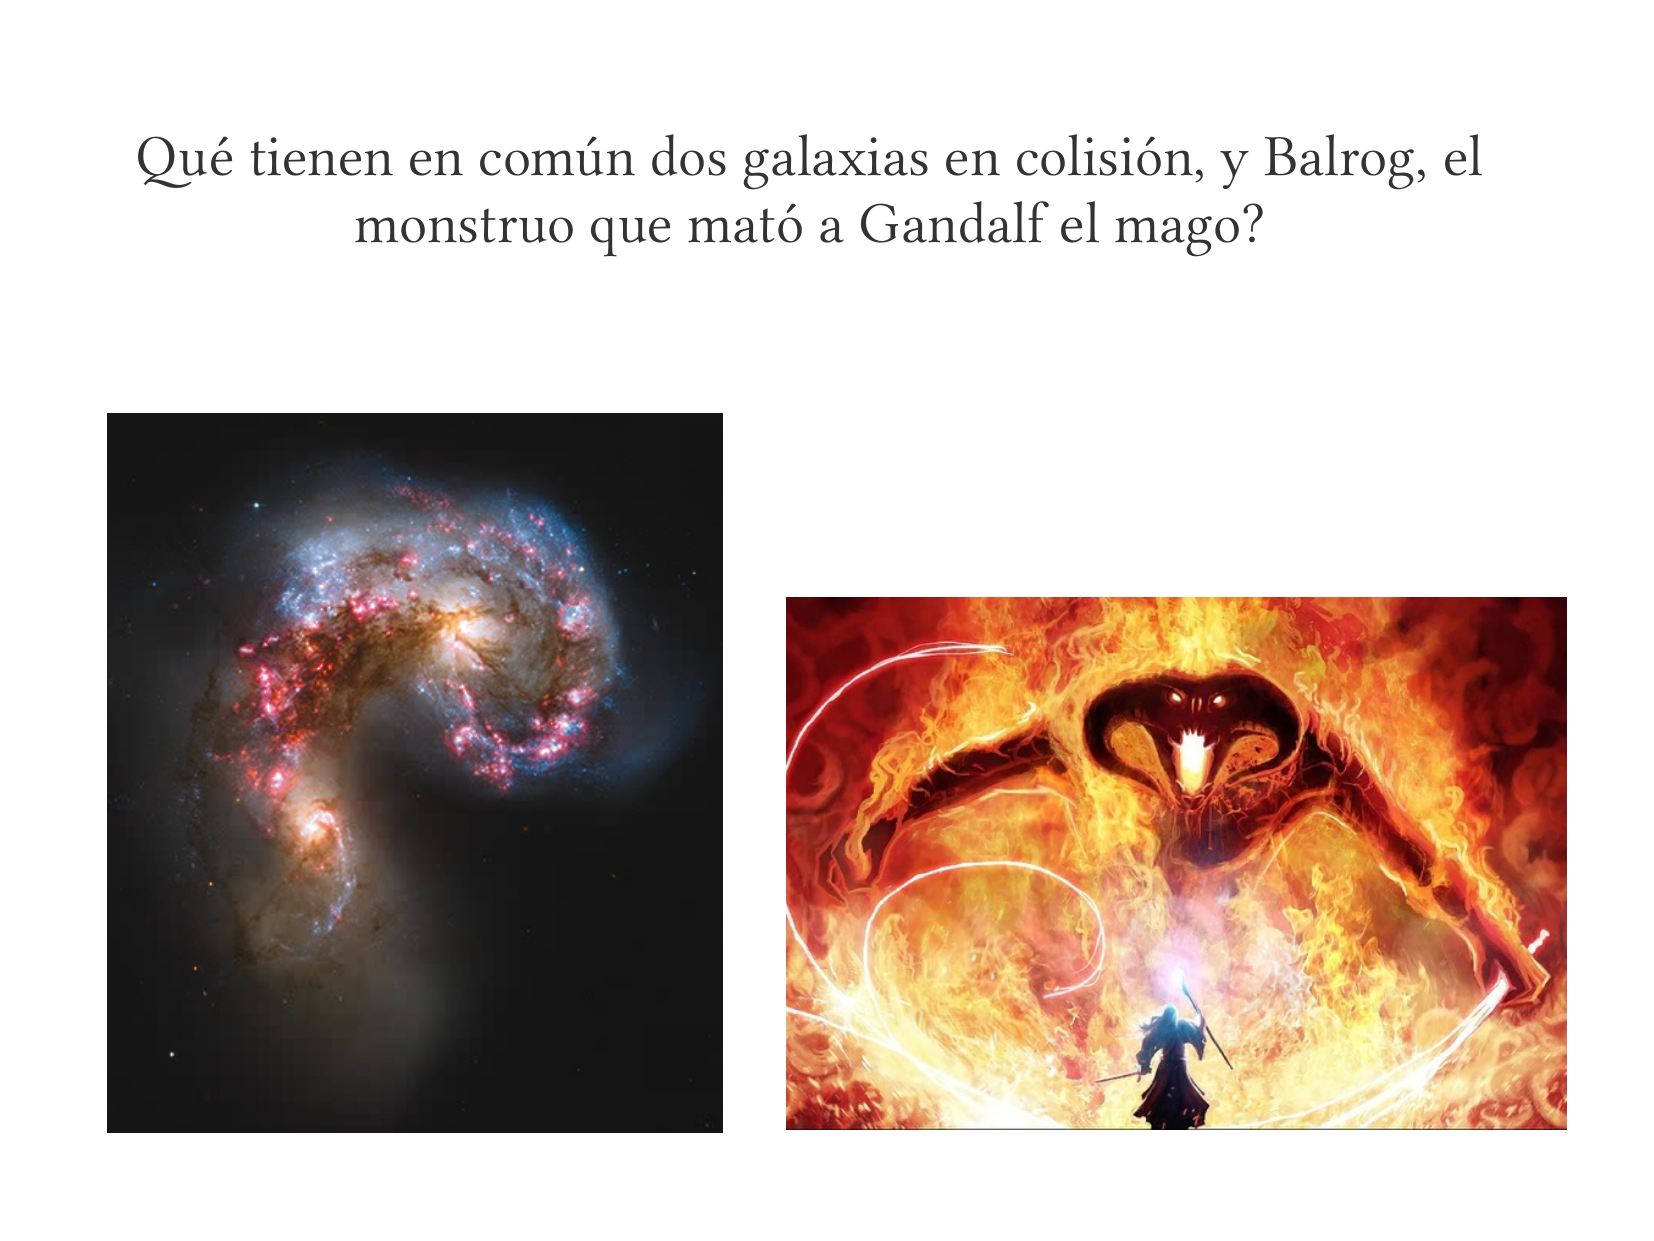

Qué tienen en común dos galaxias en colisión, y Balrog, el monstruo que mató a Gandalf el mago?